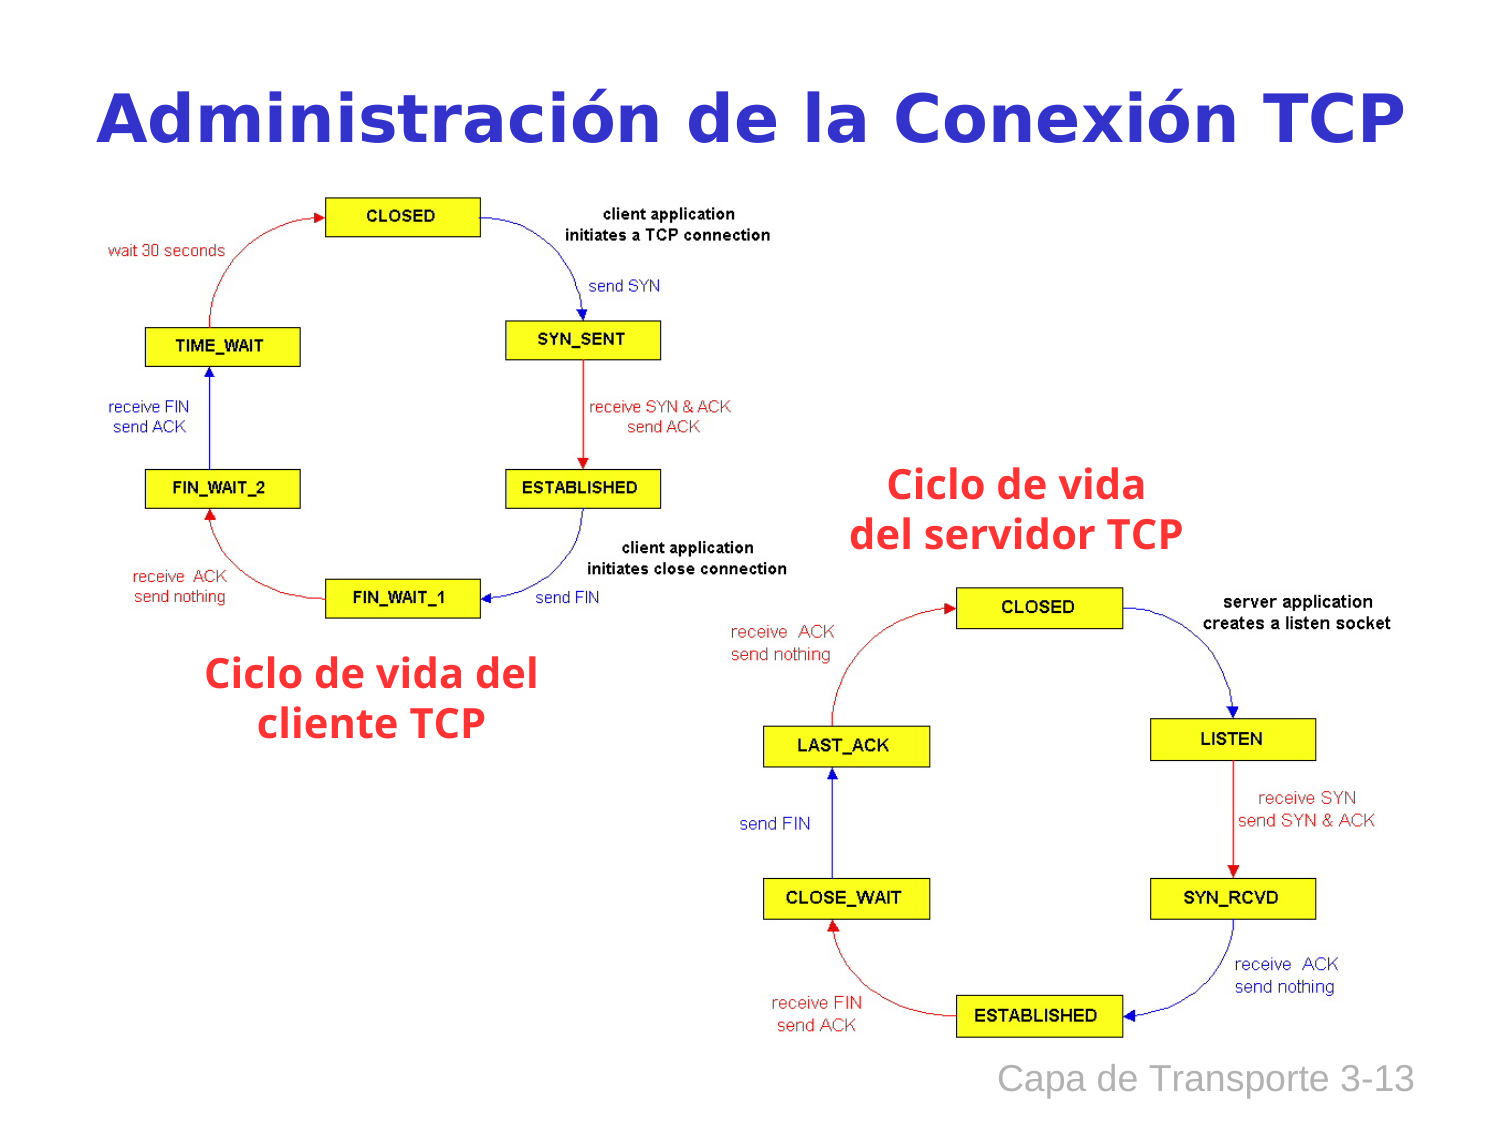

# Administración de la Conexión TCP
Ciclo de vida
del servidor TCP
Ciclo de vida del
cliente TCP
13